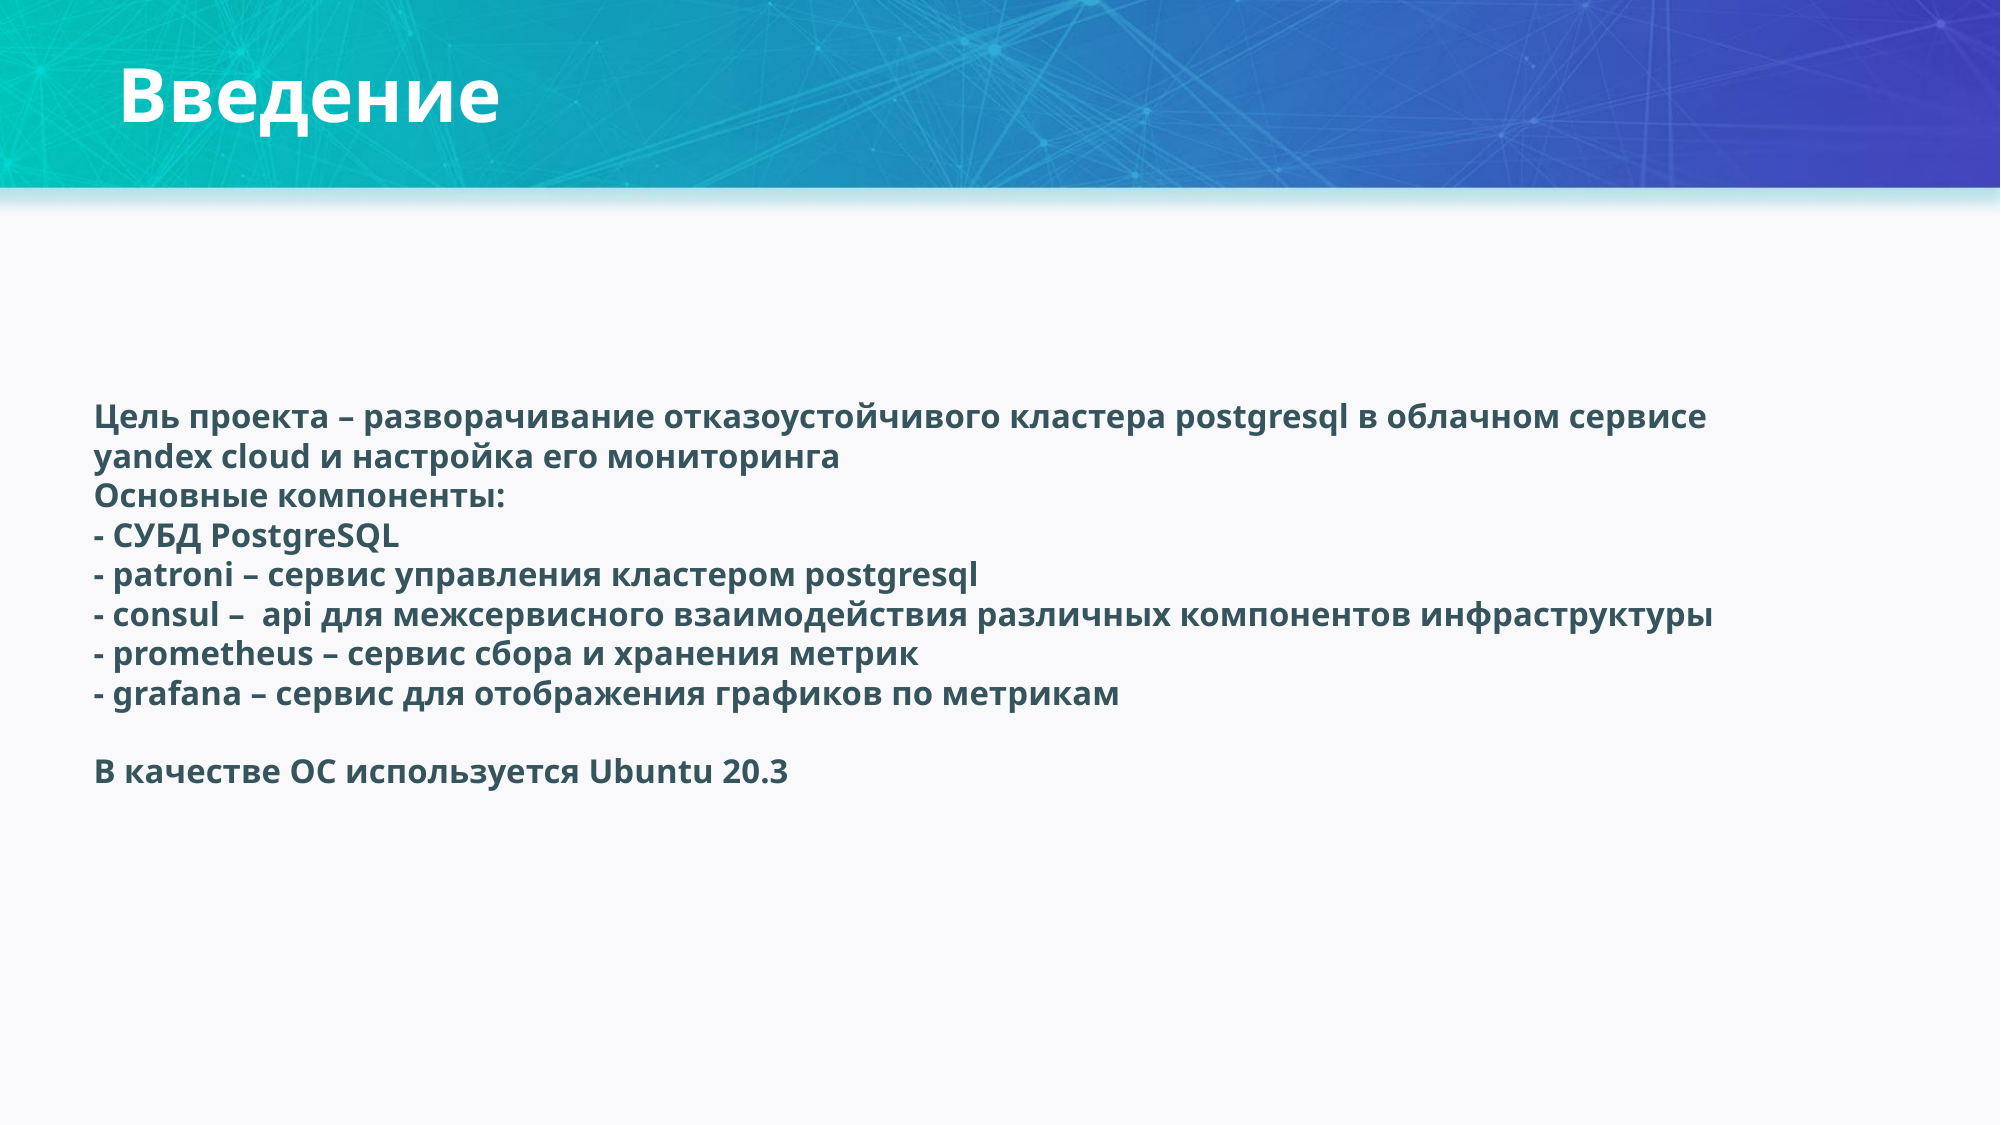

Введение
Цель проекта – разворачивание отказоустойчивого кластера postgresql в облачном сервисе yandex cloud и настройка его мониторинга
Основные компоненты:
- СУБД PostgreSQL
- patroni – сервис управления кластером postgresql
- consul – api для межсервисного взаимодействия различных компонентов инфраструктуры
- prometheus – сервис сбора и хранения метрик
- grafana – сервис для отображения графиков по метрикам
В качестве ОС используется Ubuntu 20.3